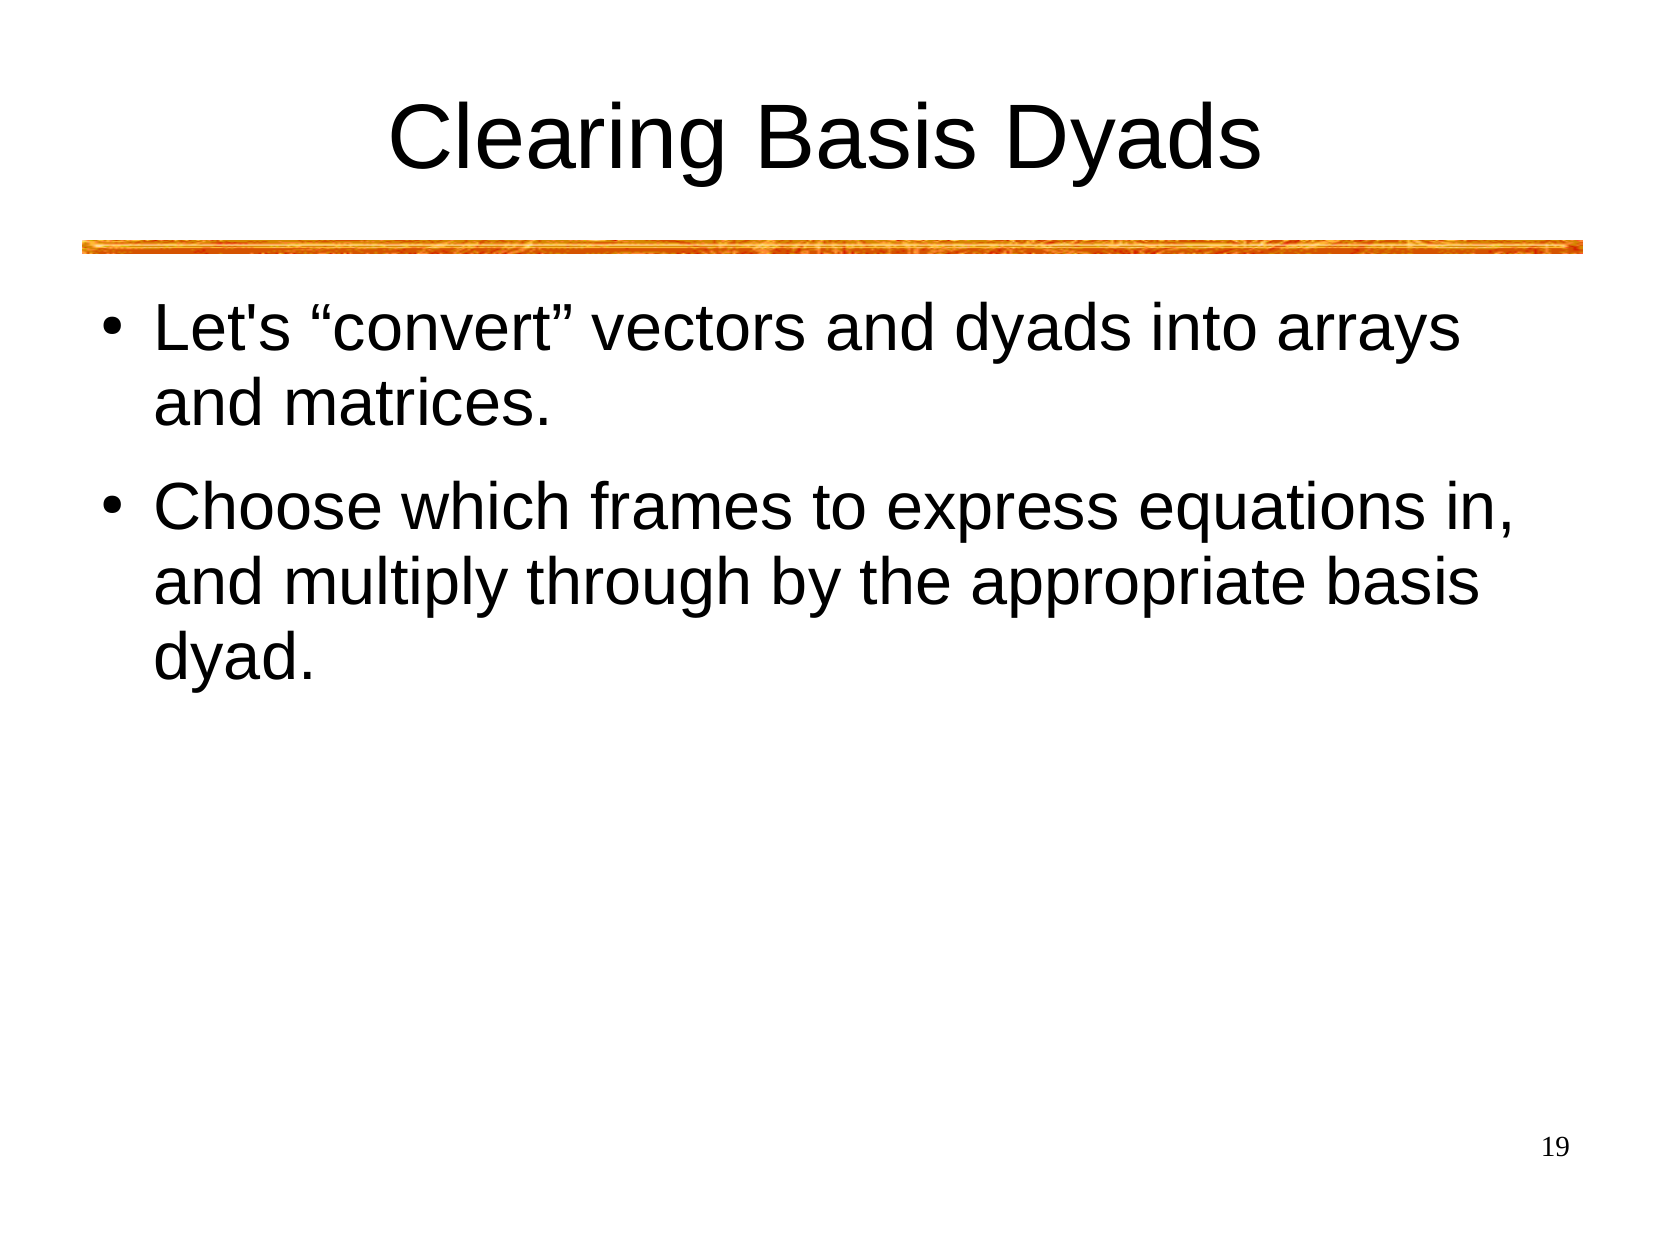

# Clearing Basis Dyads
Let's “convert” vectors and dyads into arrays and matrices.
Choose which frames to express equations in, and multiply through by the appropriate basis dyad.
19